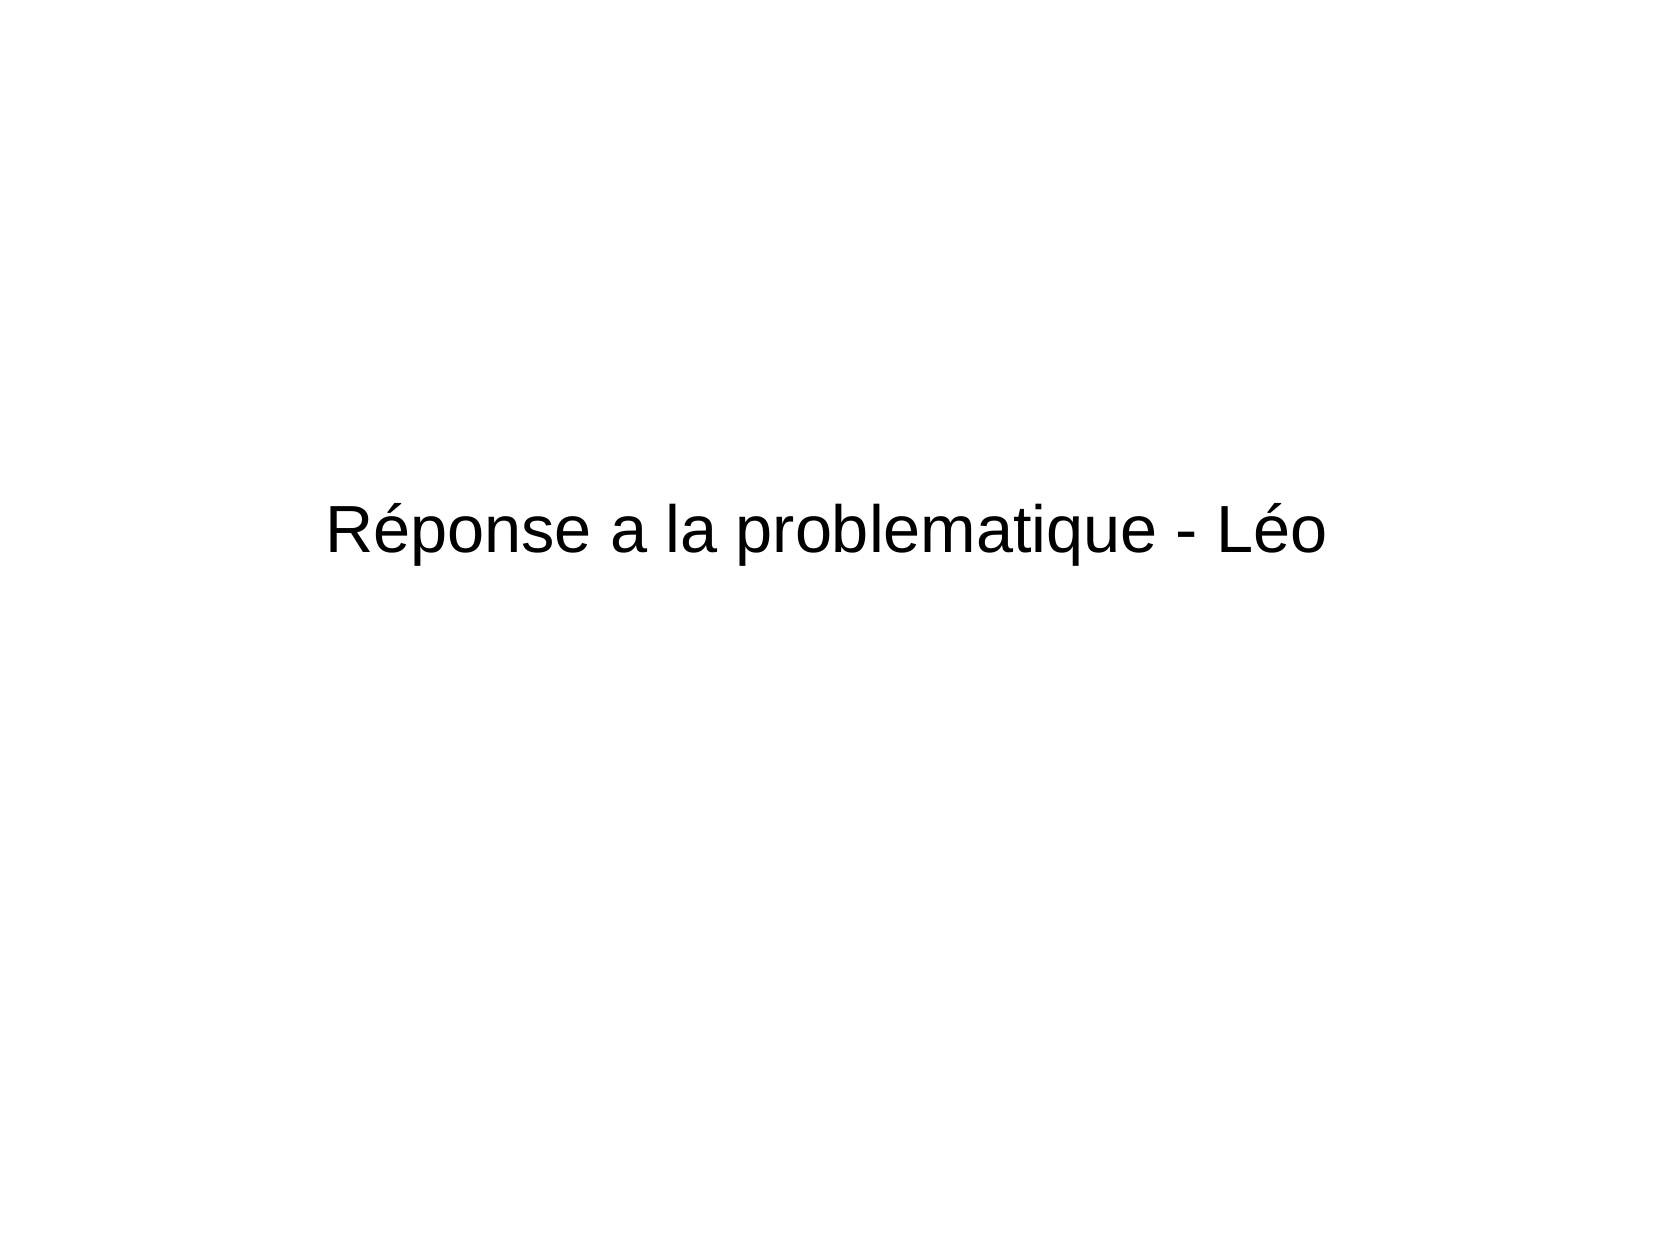

# Réponse a la problematique - Léo